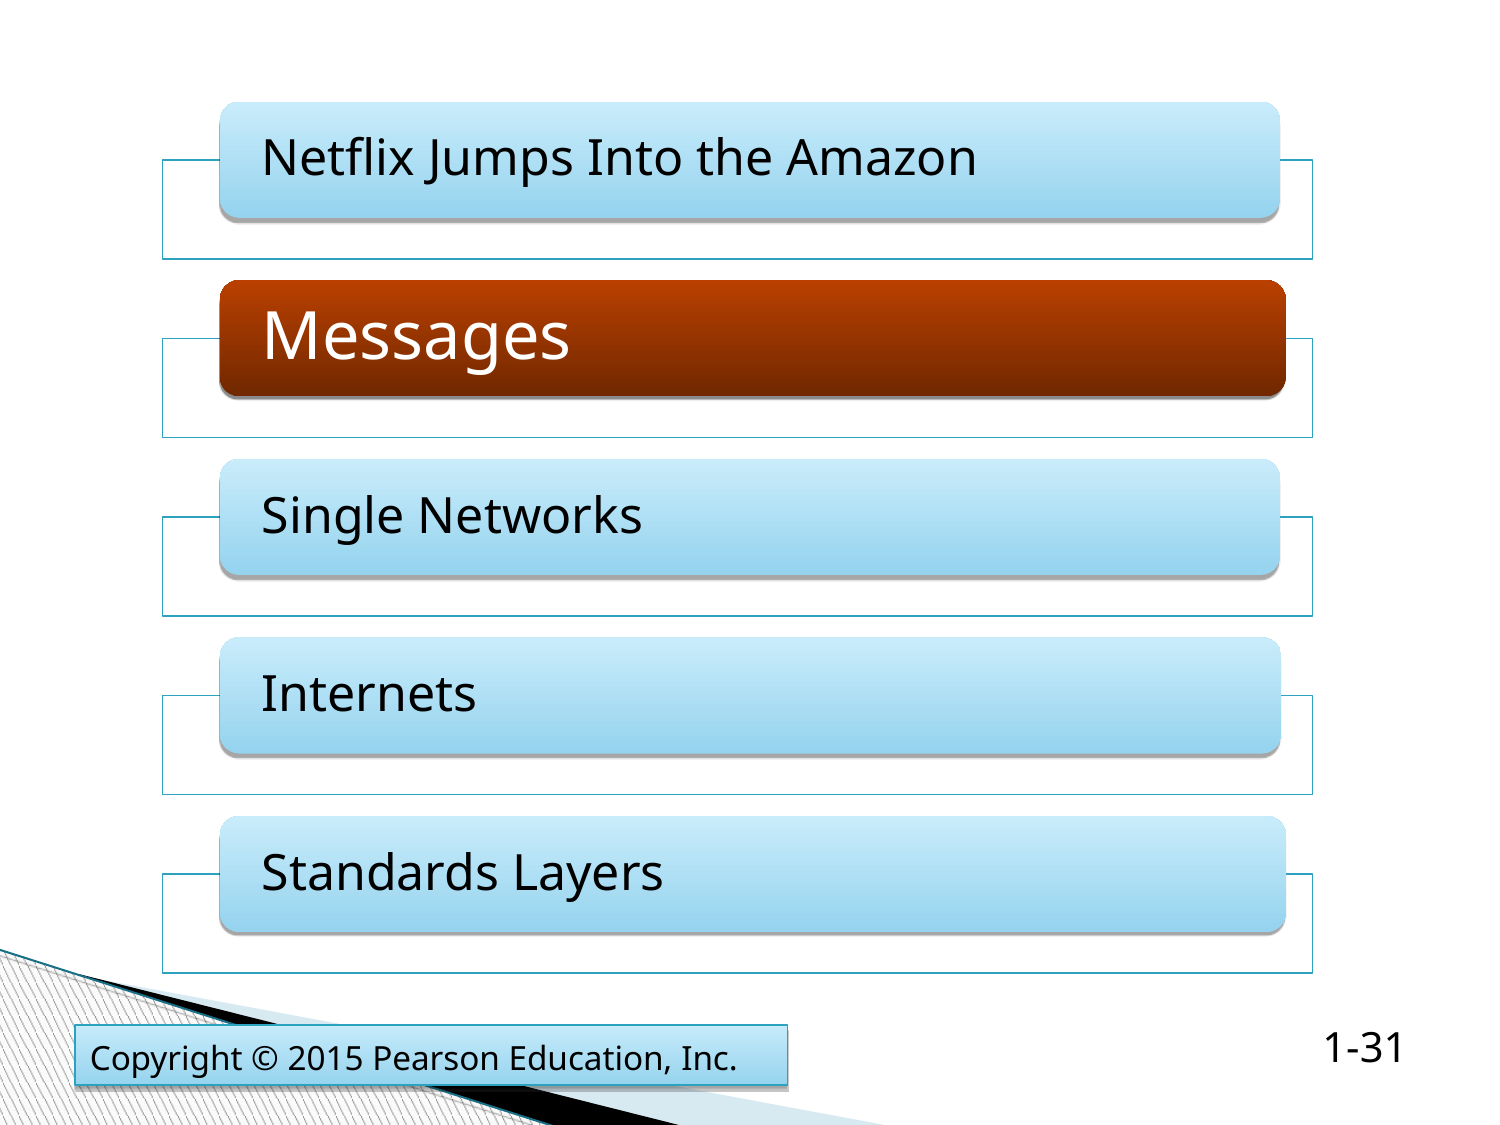

Netflix Jumps Into the Amazon
Messages
Single Networks
Internets
Standards Layers
Copyright © 2015 Pearson Education, Inc.